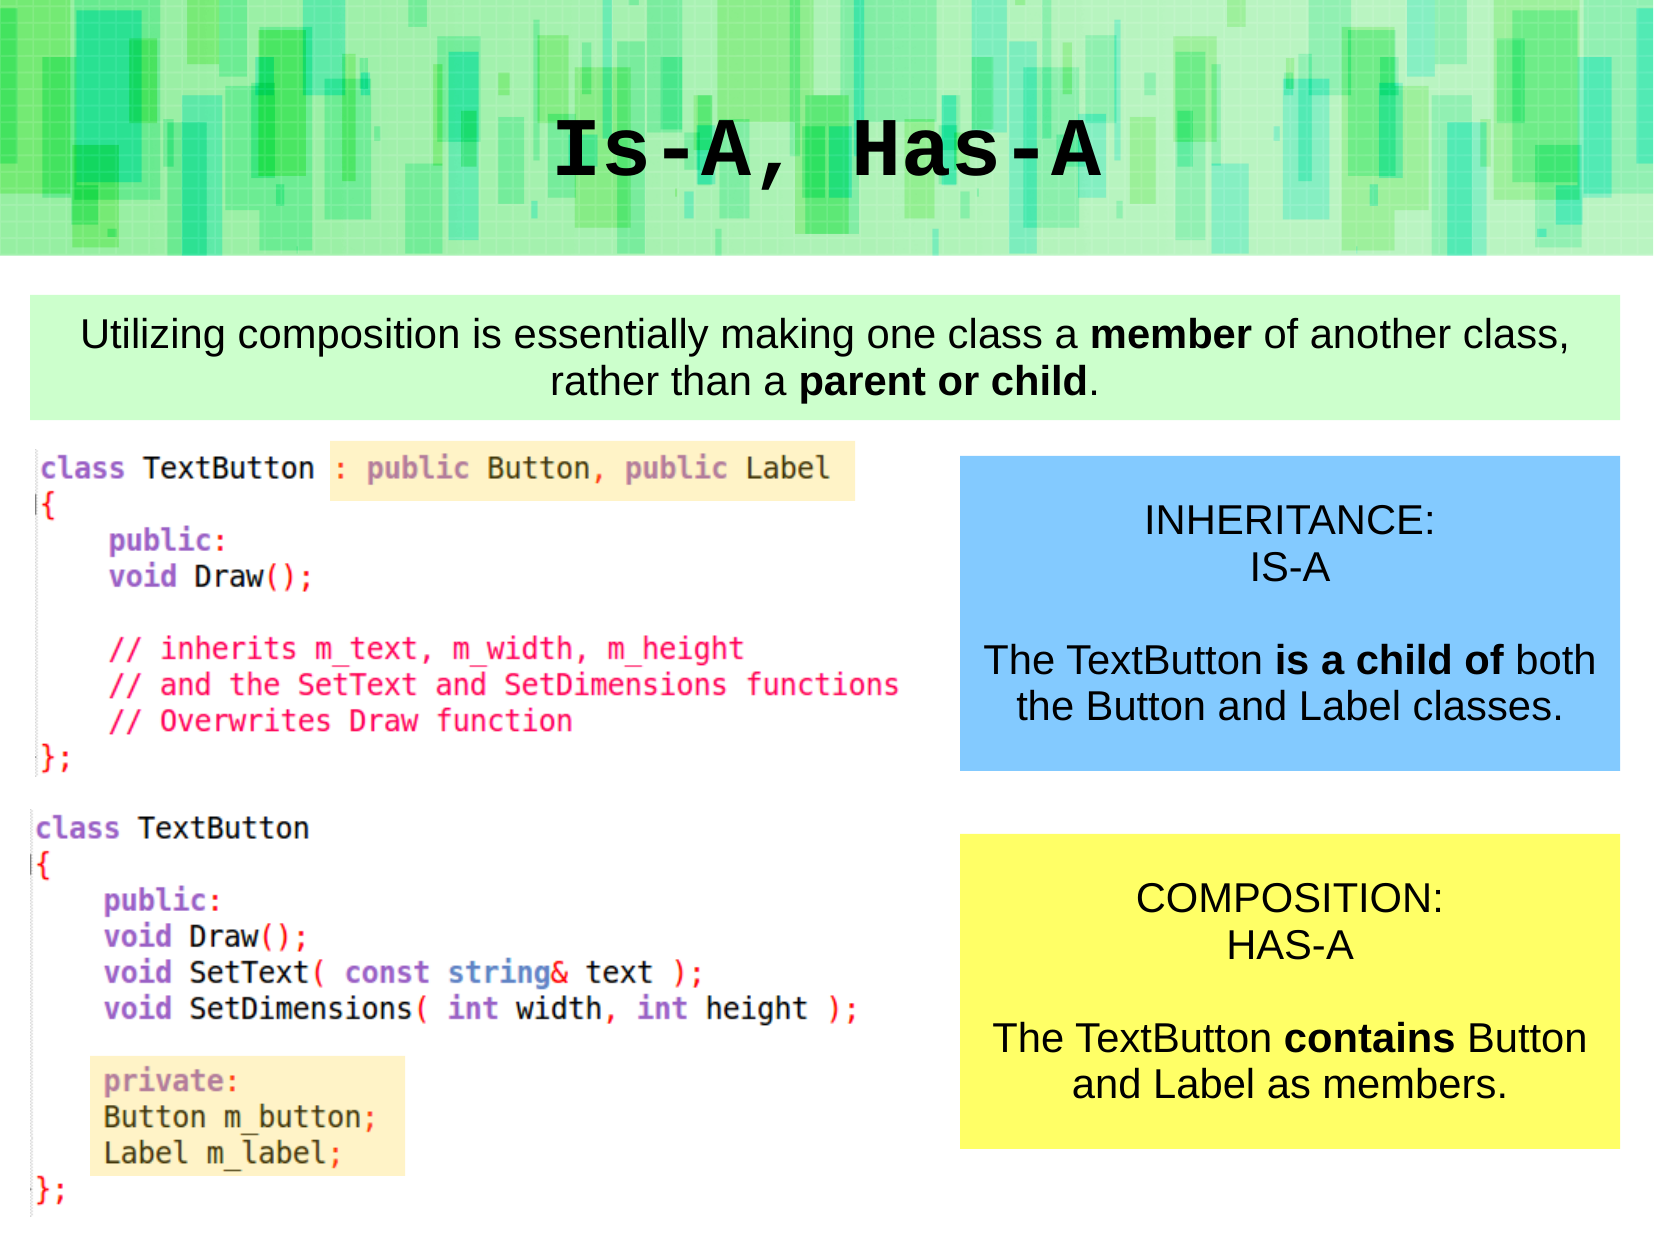

# Is-A, Has-A
Utilizing composition is essentially making one class a member of another class,
rather than a parent or child.
INHERITANCE:
IS-A
The TextButton is a child of both the Button and Label classes.
COMPOSITION:
HAS-A
The TextButton contains Button and Label as members.